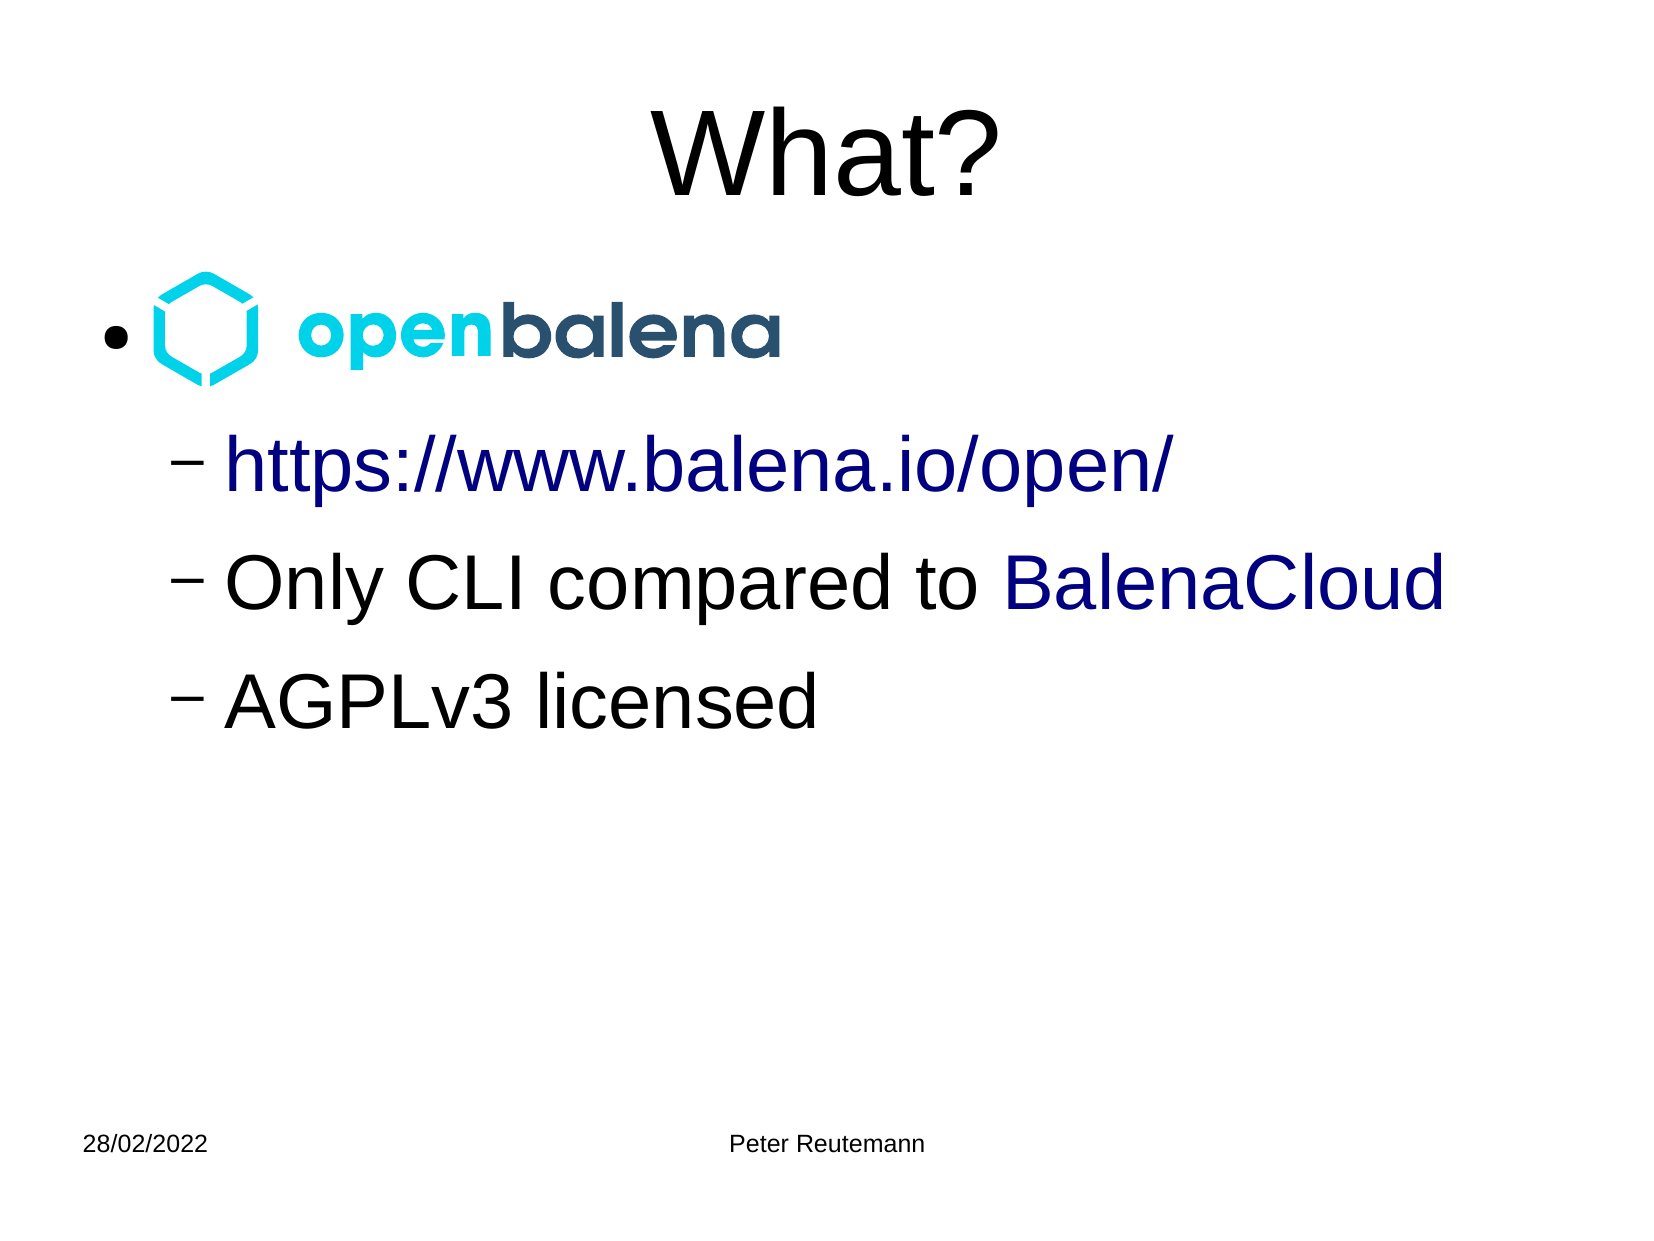

# What?
https://www.balena.io/open/
Only CLI compared to BalenaCloud
AGPLv3 licensed
28/02/2022
Peter Reutemann